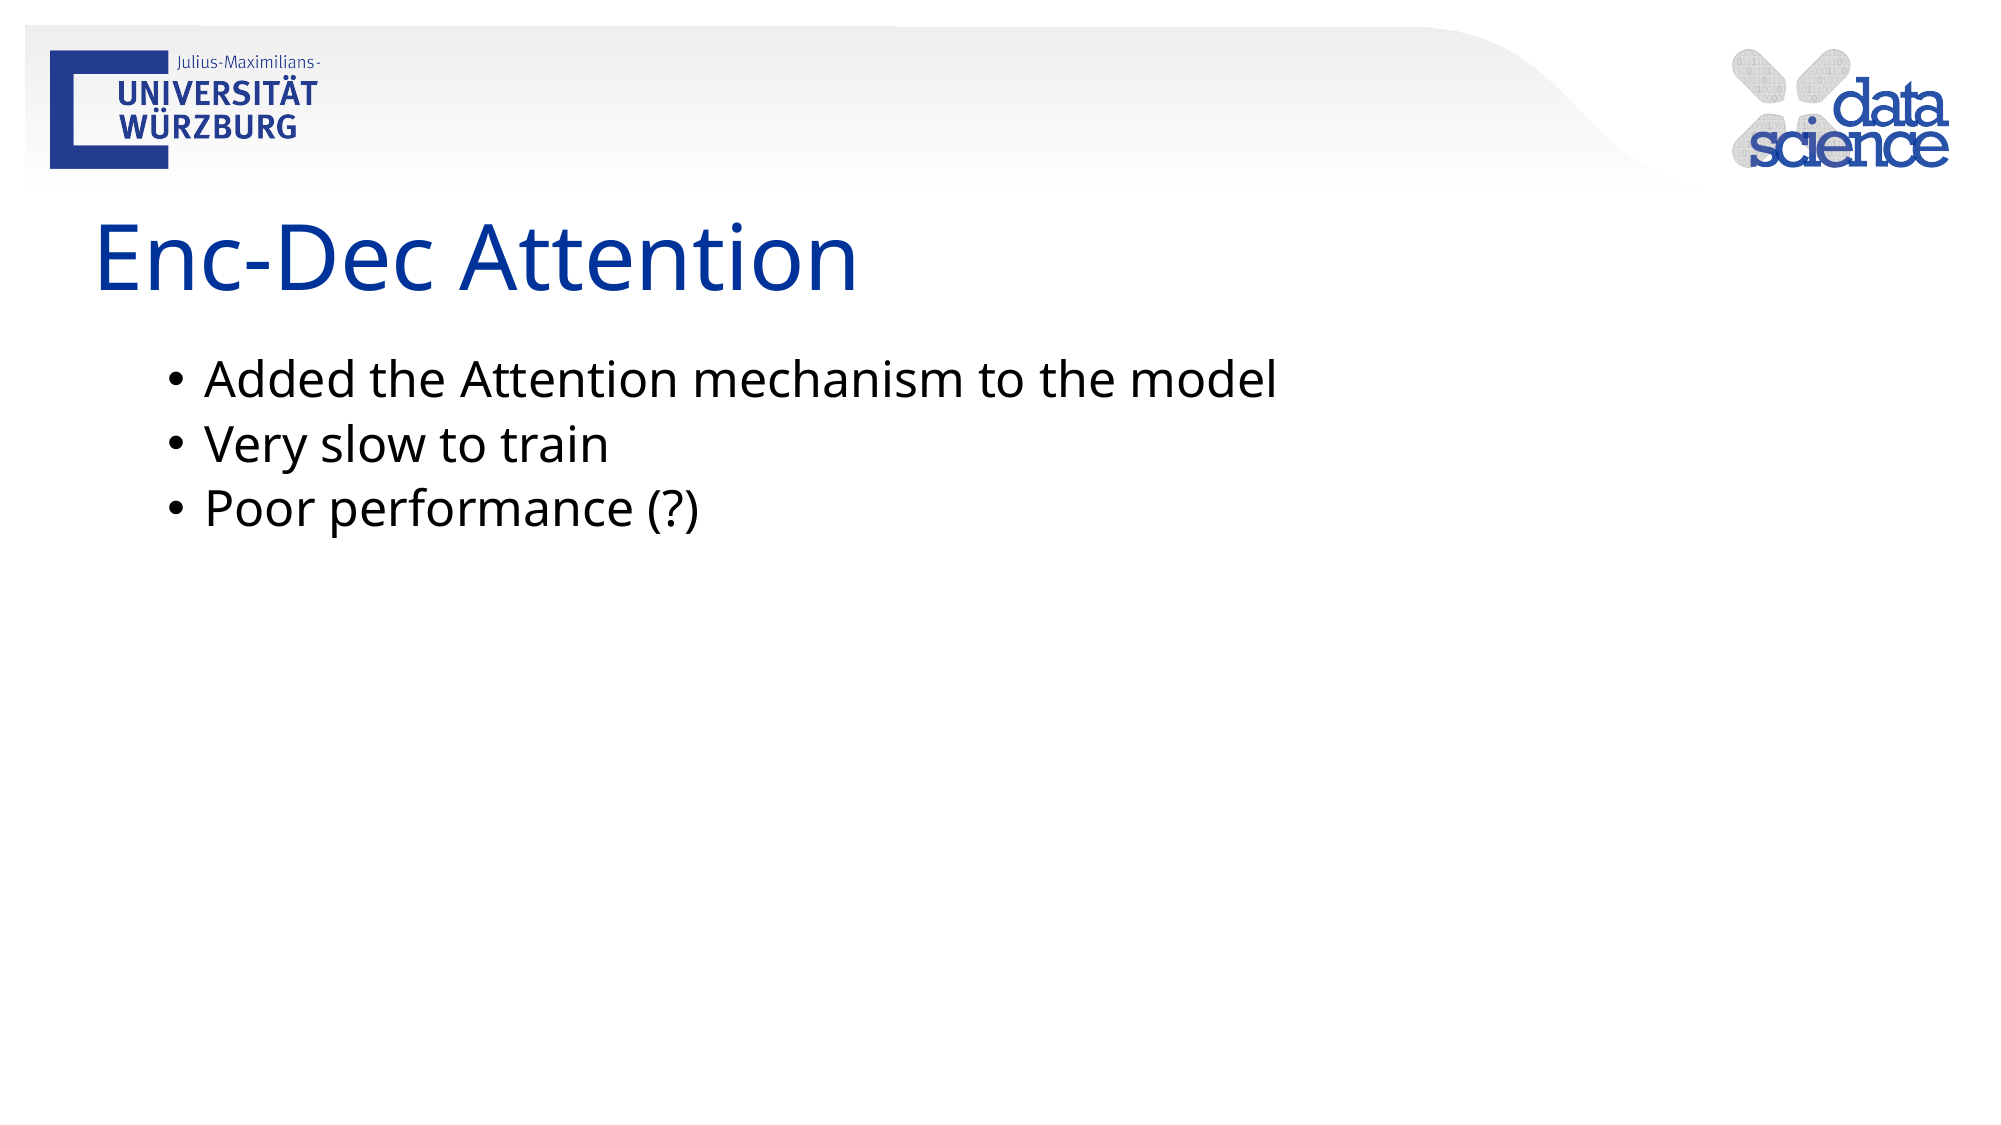

Enc-Dec Attention
Added the Attention mechanism to the model
Very slow to train
Poor performance (?)